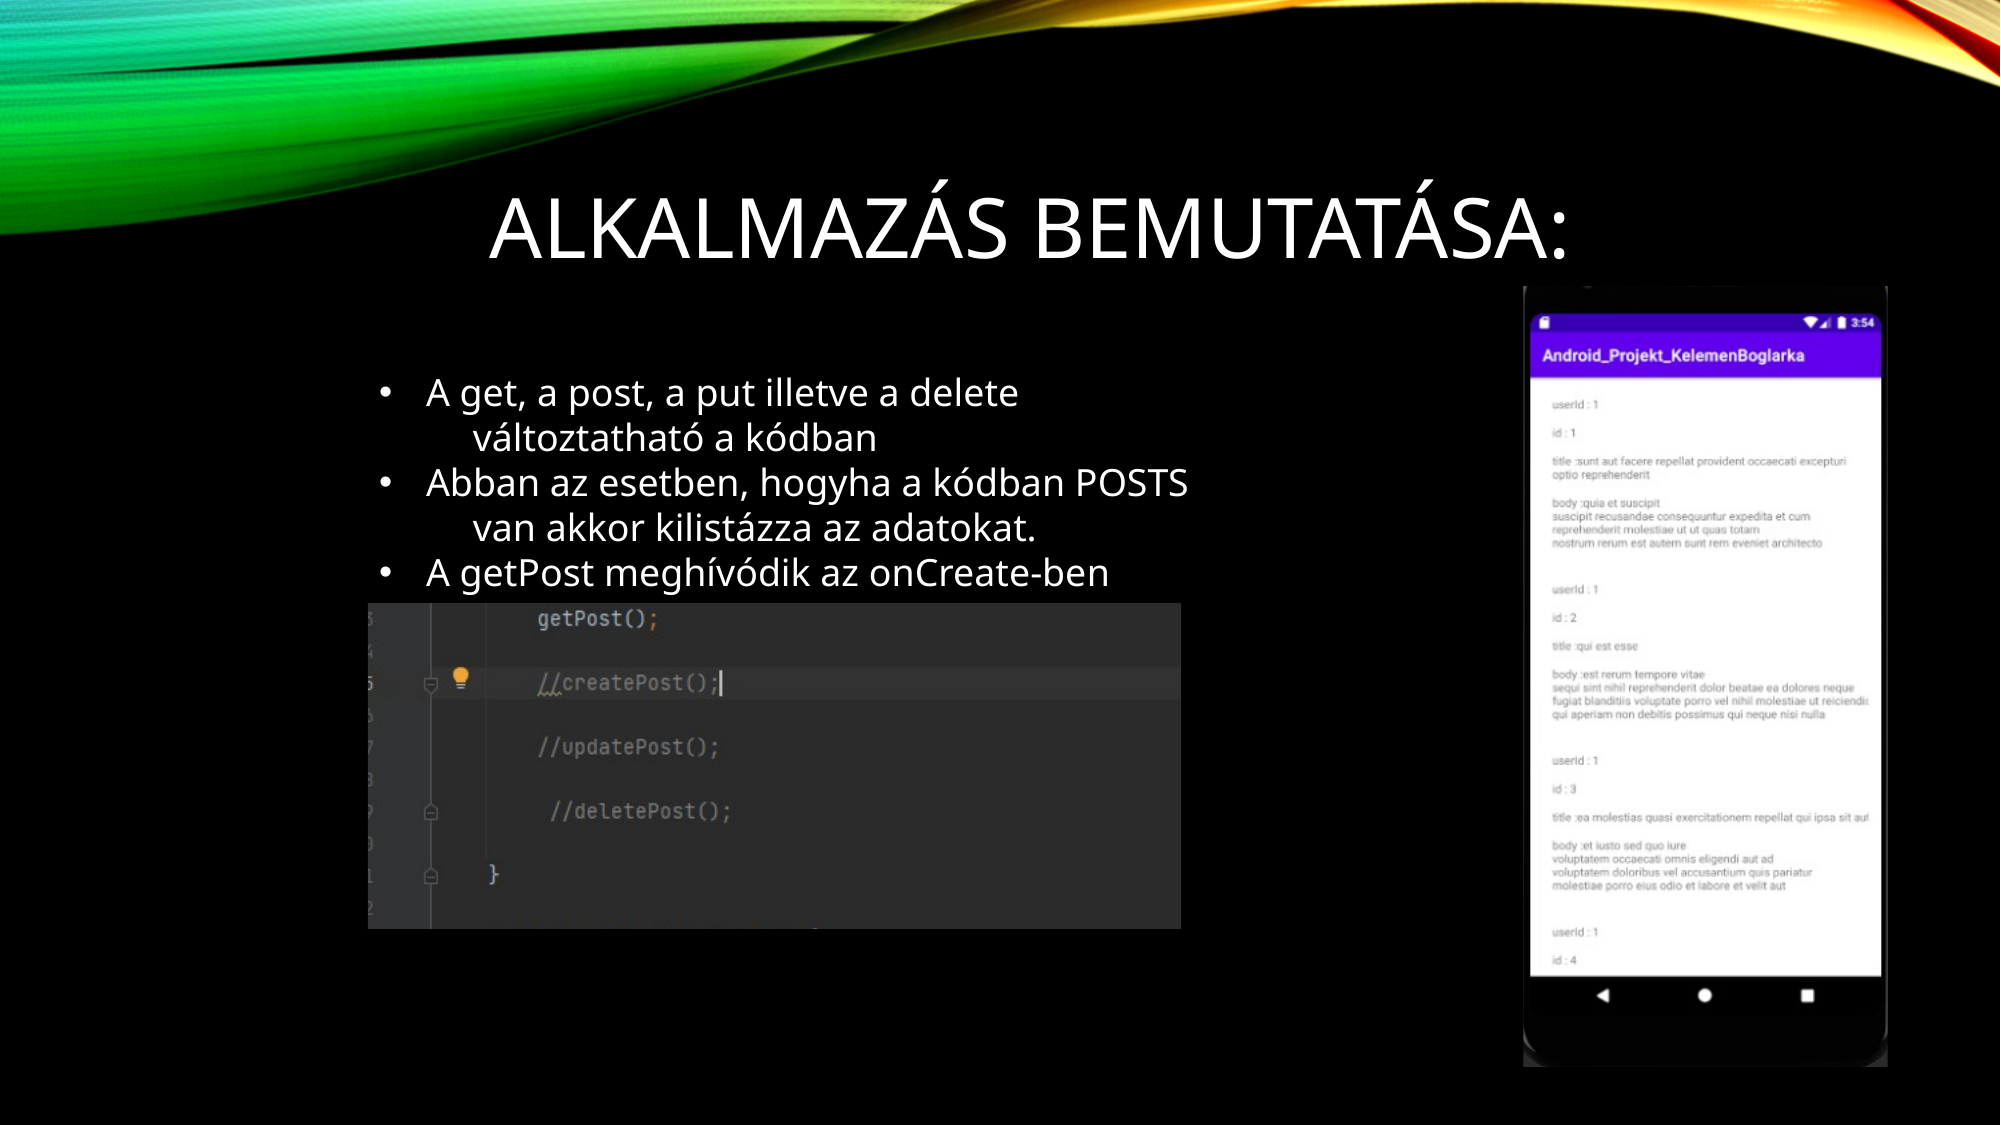

# Alkalmazás bemutatása:
A get, a post, a put illetve a delete változtatható a kódban
Abban az esetben, hogyha a kódban POSTS van akkor kilistázza az adatokat.
A getPost meghívódik az onCreate-ben